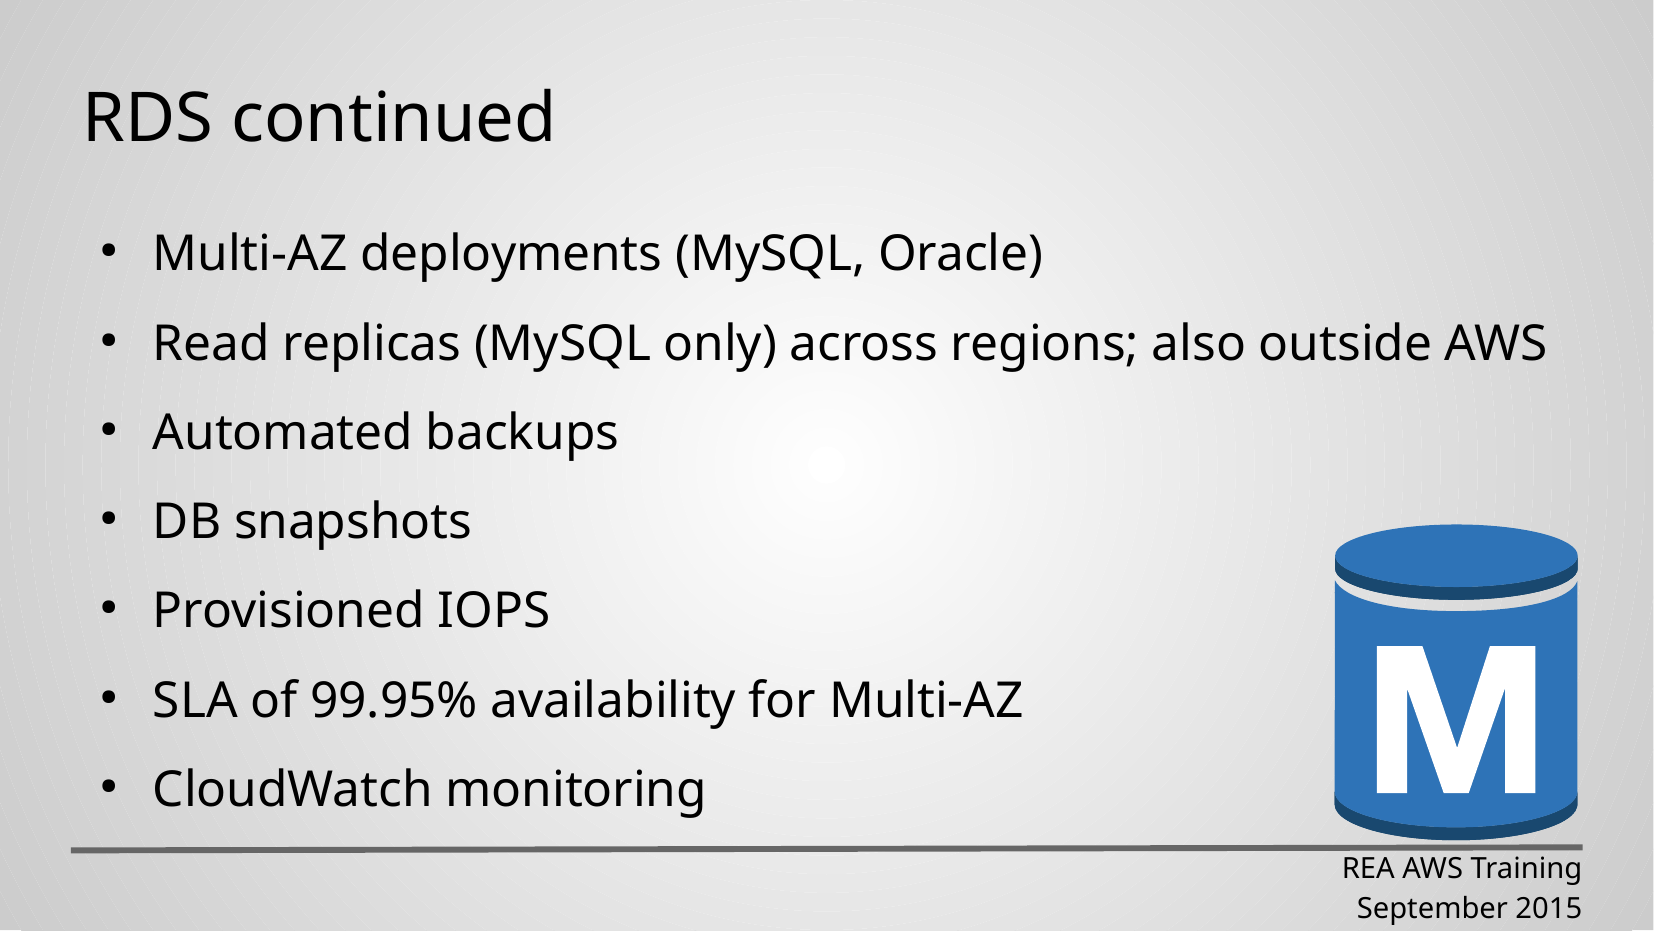

# RDS continued
Multi-AZ deployments (MySQL, Oracle)
Read replicas (MySQL only) across regions; also outside AWS
Automated backups
DB snapshots
Provisioned IOPS
SLA of 99.95% availability for Multi-AZ
CloudWatch monitoring